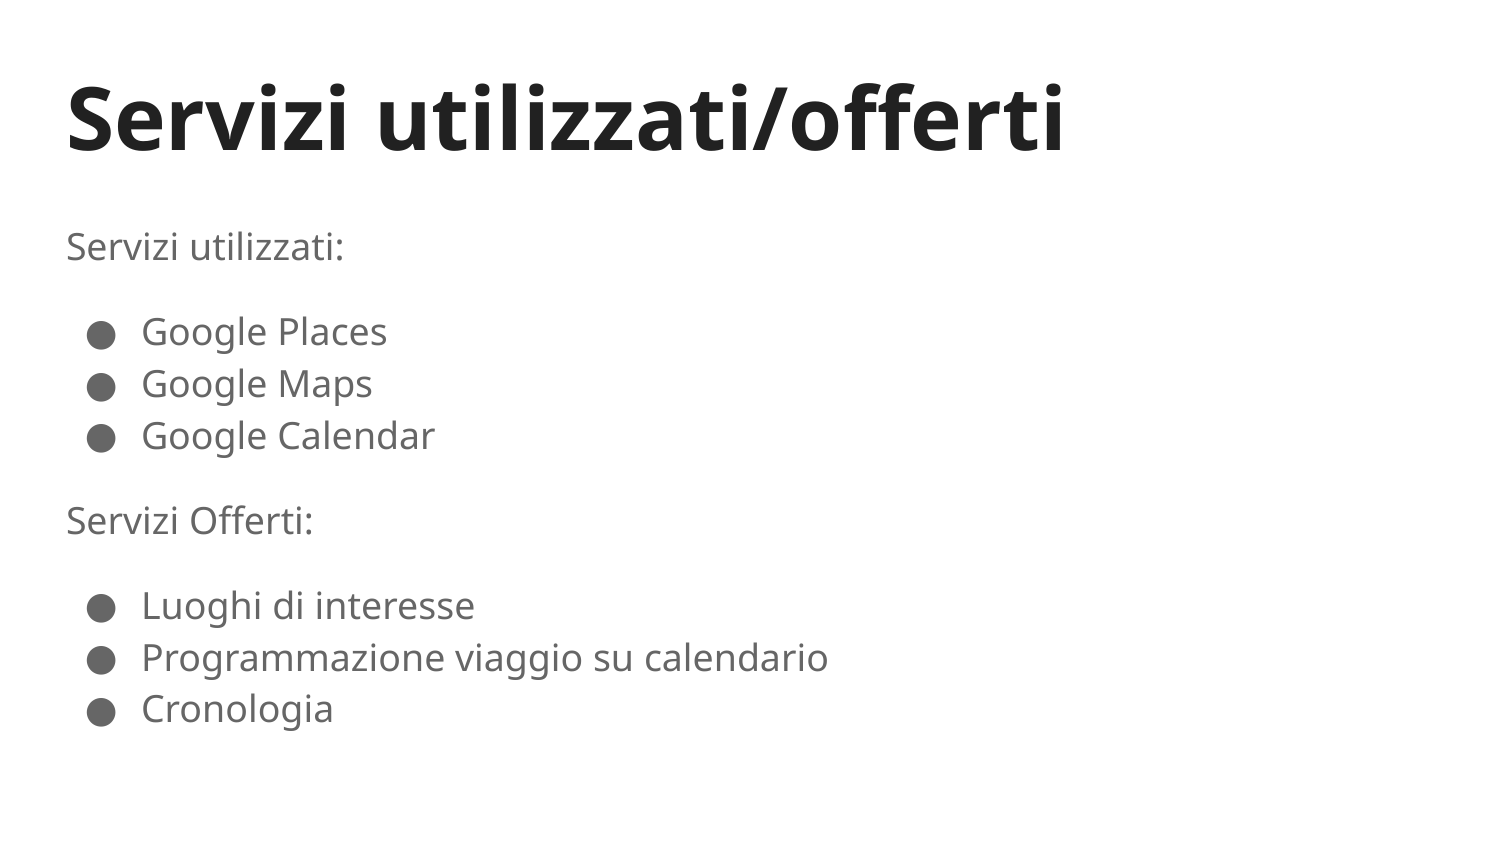

Servizi utilizzati/offerti
Servizi utilizzati:
Google Places
Google Maps
Google Calendar
Servizi Offerti:
Luoghi di interesse
Programmazione viaggio su calendario
Cronologia